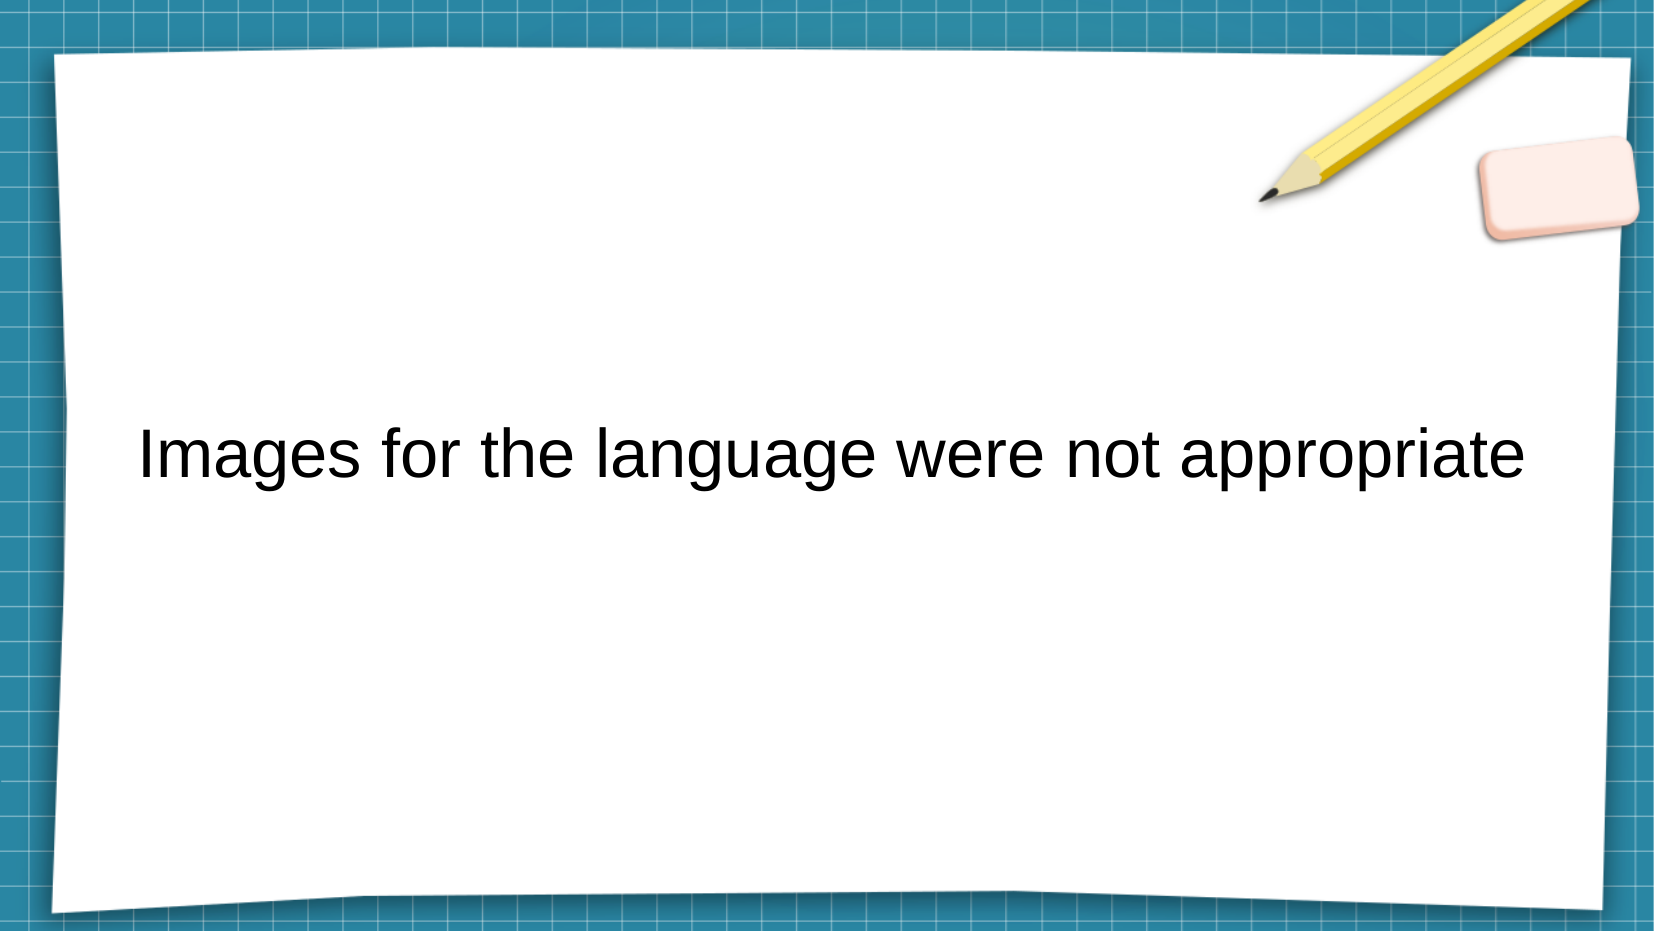

# Images for the language were not appropriate